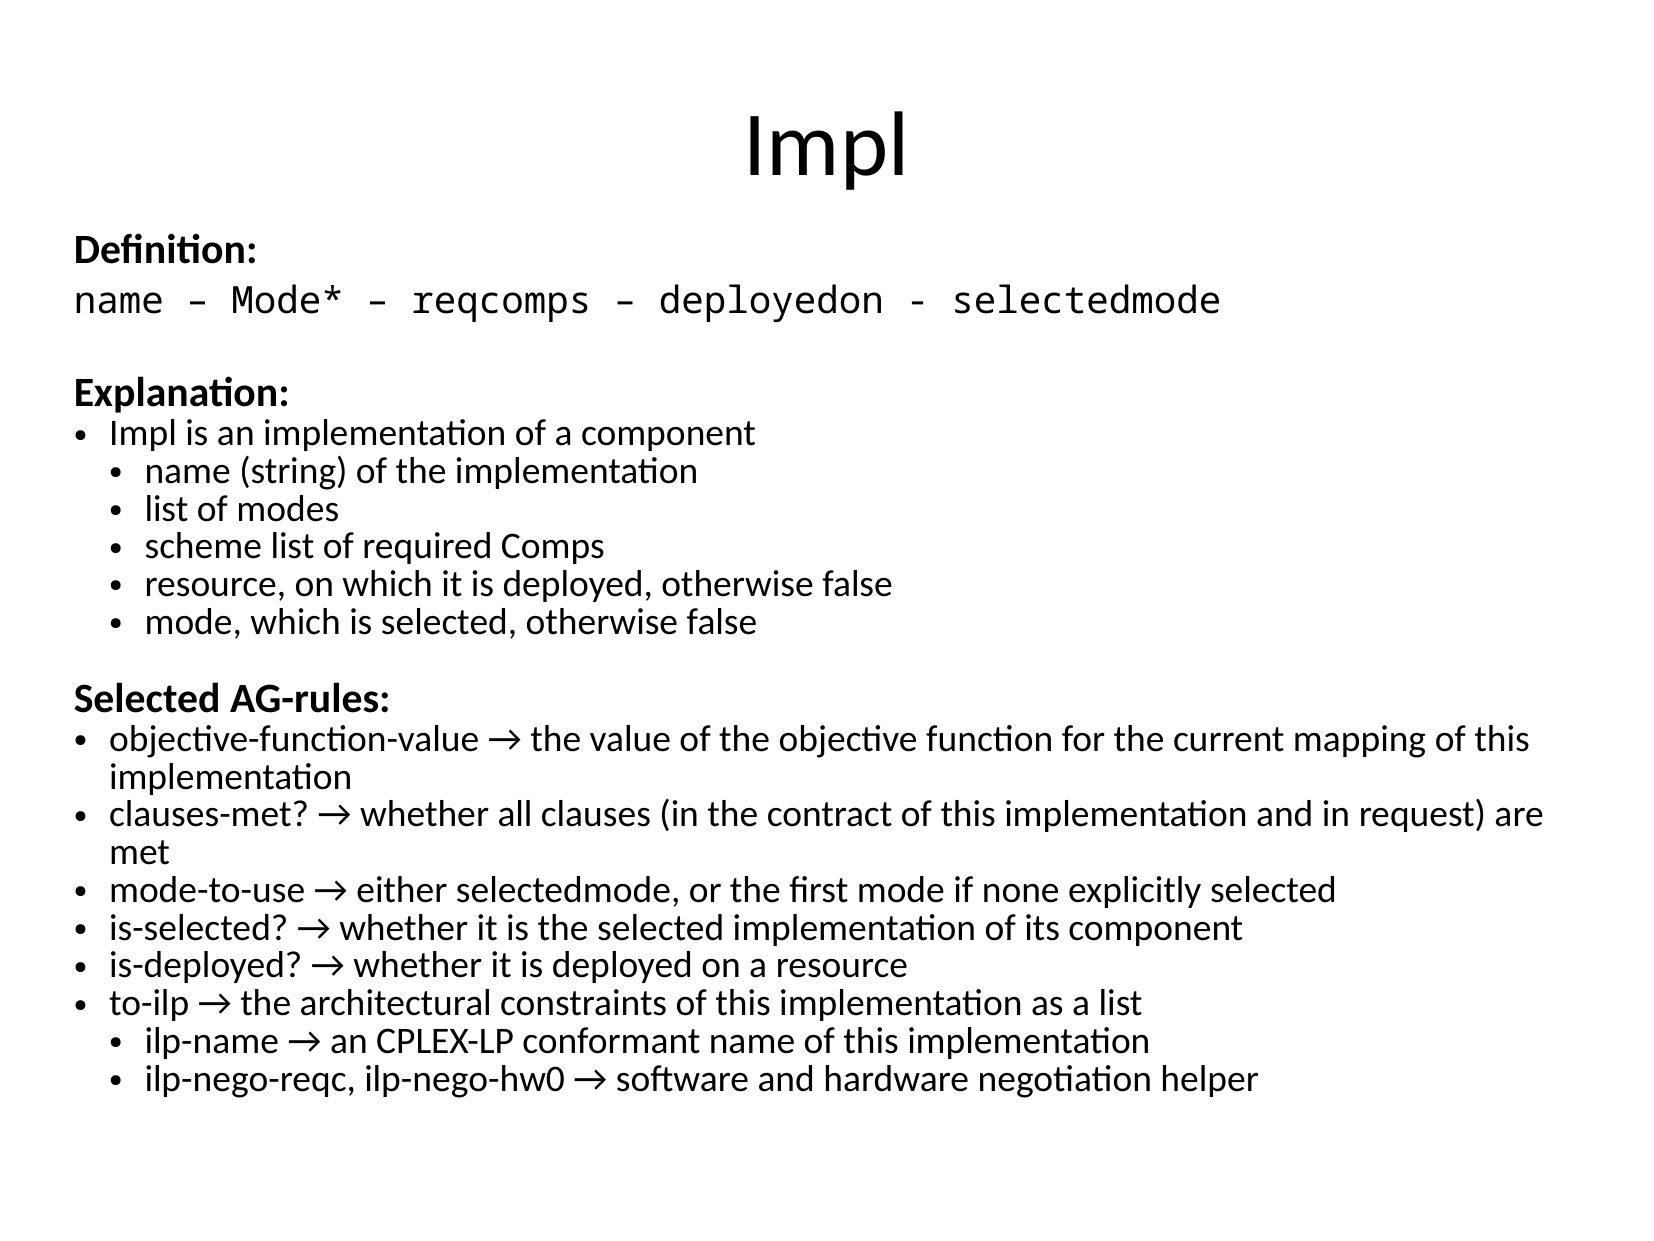

# Impl
Definition:
name – Mode* – reqcomps – deployedon - selectedmode
Explanation:
Impl is an implementation of a component
name (string) of the implementation
list of modes
scheme list of required Comps
resource, on which it is deployed, otherwise false
mode, which is selected, otherwise false
Selected AG-rules:
objective-function-value → the value of the objective function for the current mapping of this implementation
clauses-met? → whether all clauses (in the contract of this implementation and in request) are met
mode-to-use → either selectedmode, or the first mode if none explicitly selected
is-selected? → whether it is the selected implementation of its component
is-deployed? → whether it is deployed on a resource
to-ilp → the architectural constraints of this implementation as a list
ilp-name → an CPLEX-LP conformant name of this implementation
ilp-nego-reqc, ilp-nego-hw0 → software and hardware negotiation helper